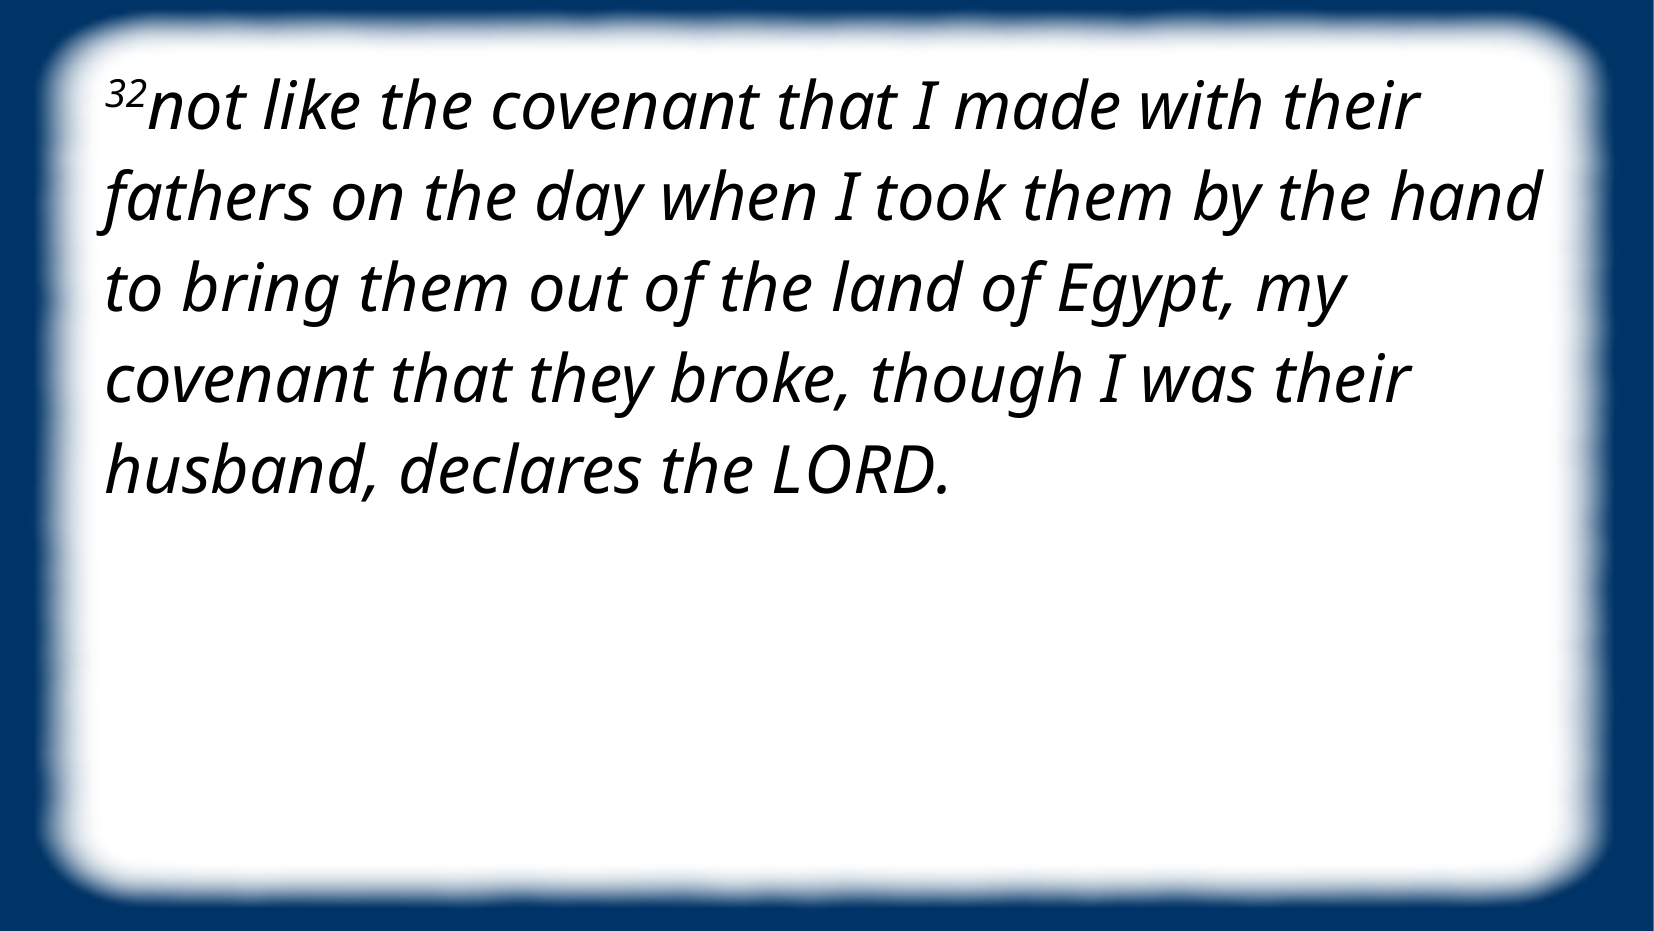

32not like the covenant that I made with their fathers on the day when I took them by the hand to bring them out of the land of Egypt, my covenant that they broke, though I was their husband, declares the LORD.